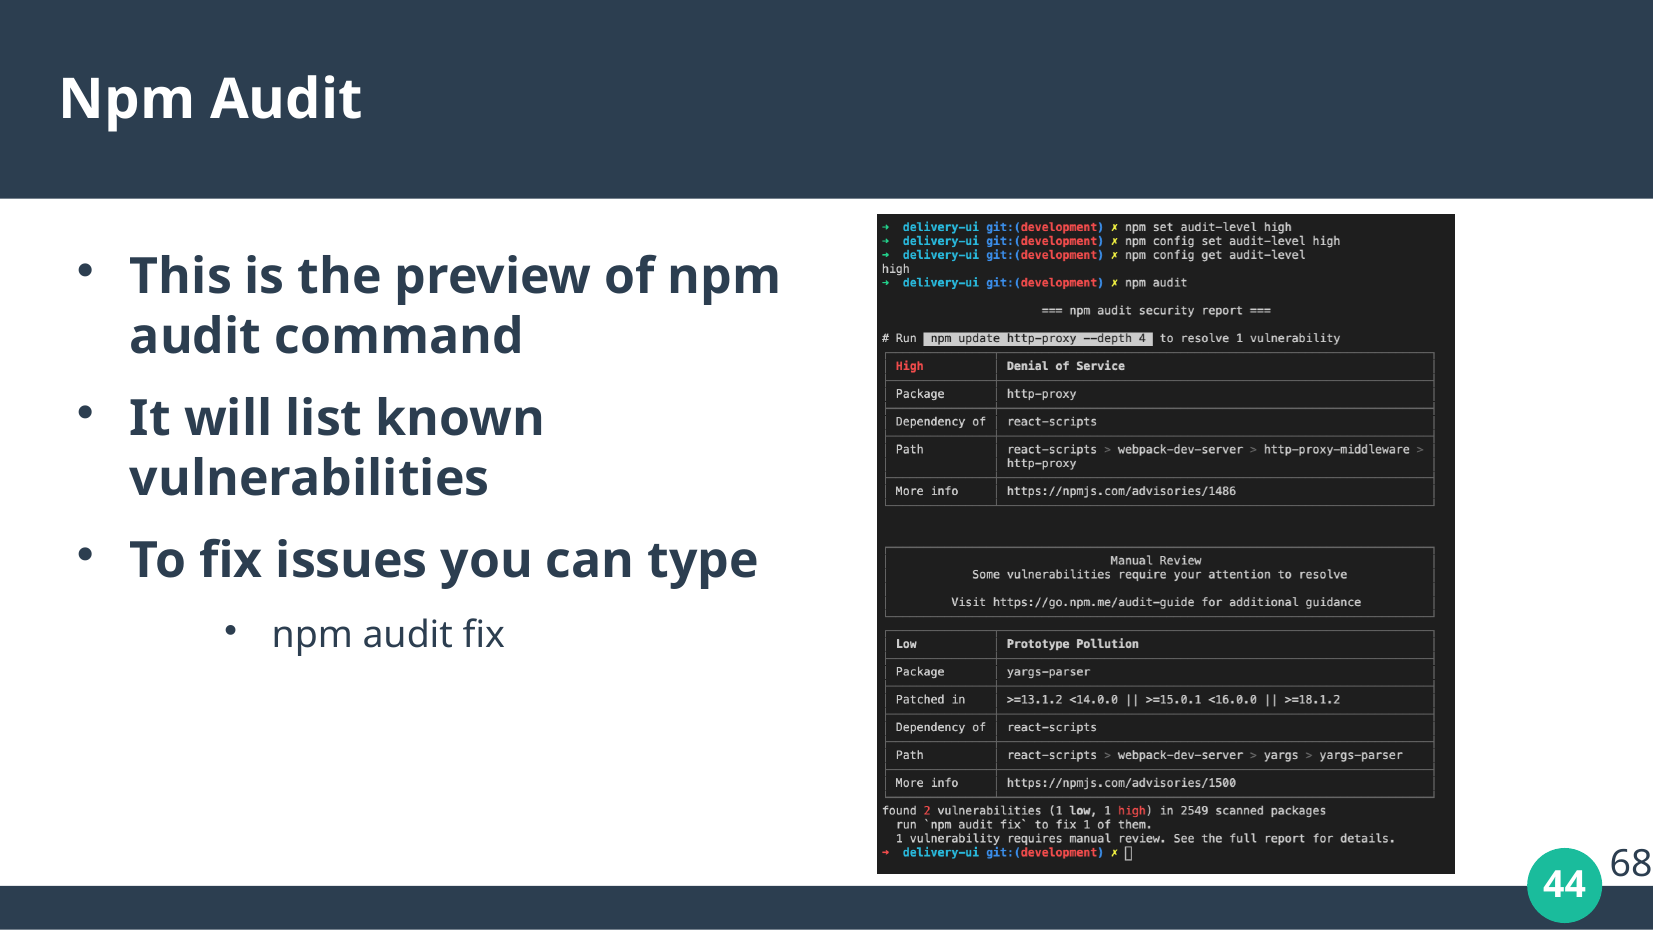

# Npm Audit
This is the preview of npm audit command
It will list known vulnerabilities
To fix issues you can type
npm audit fix
68